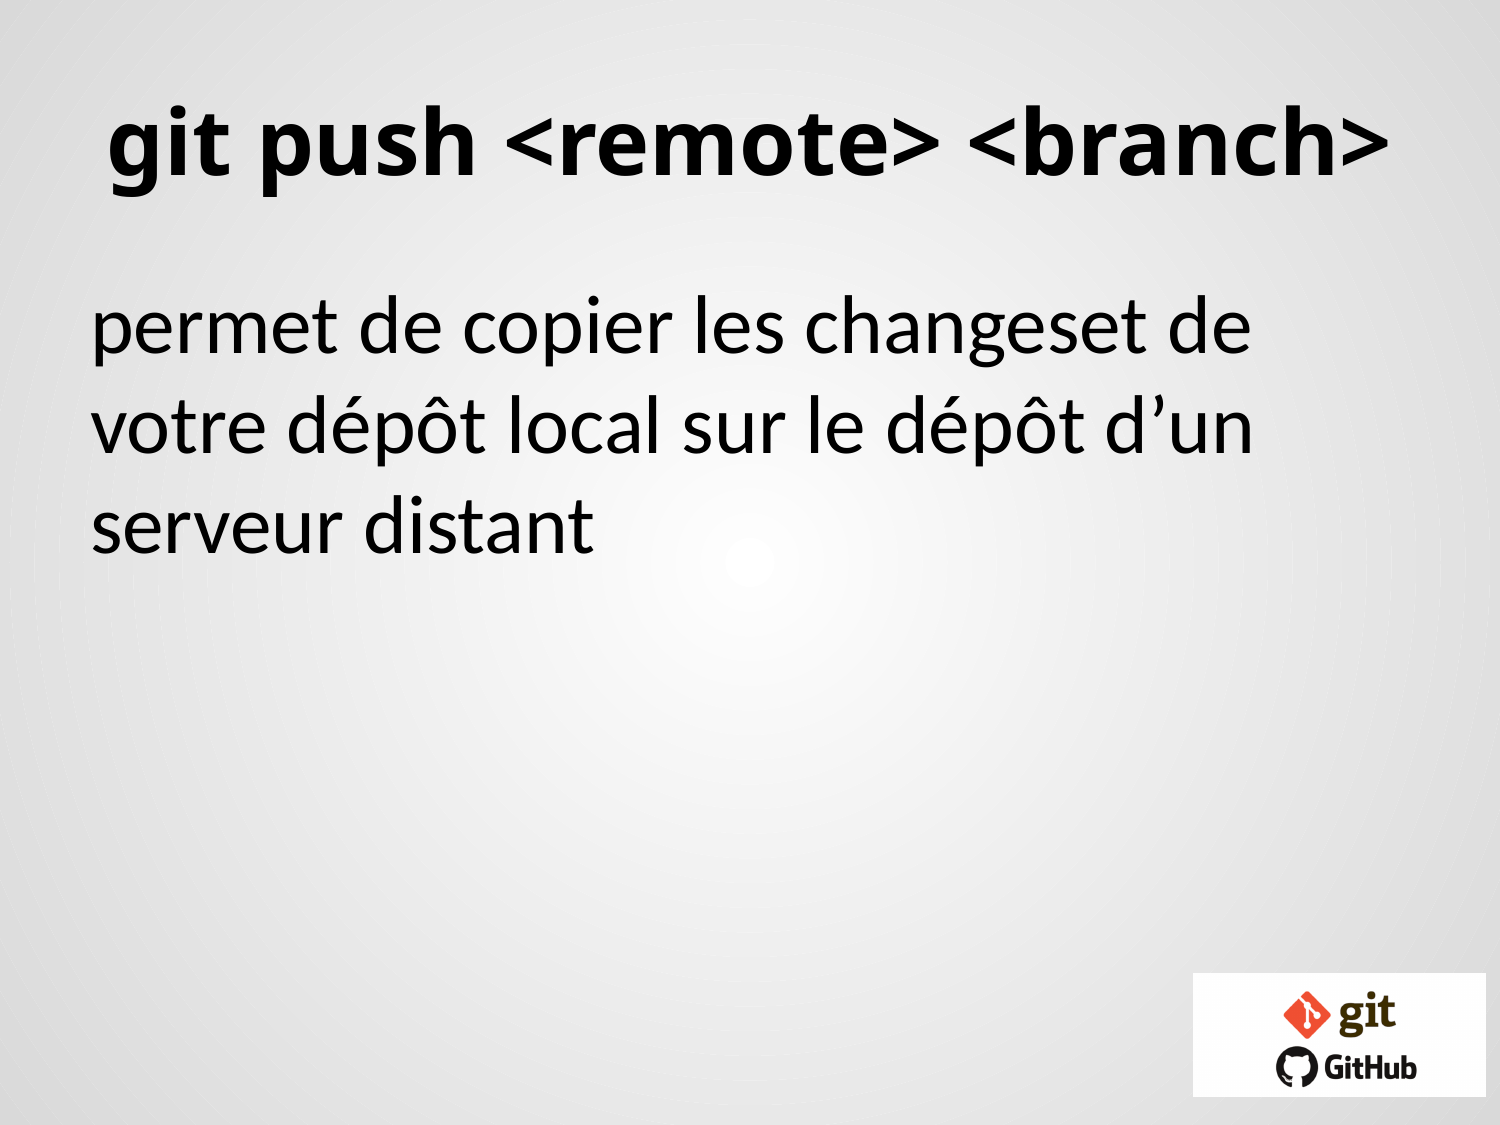

# git push <remote> <branch>
permet de copier les changeset de votre dépôt local sur le dépôt d’un serveur distant